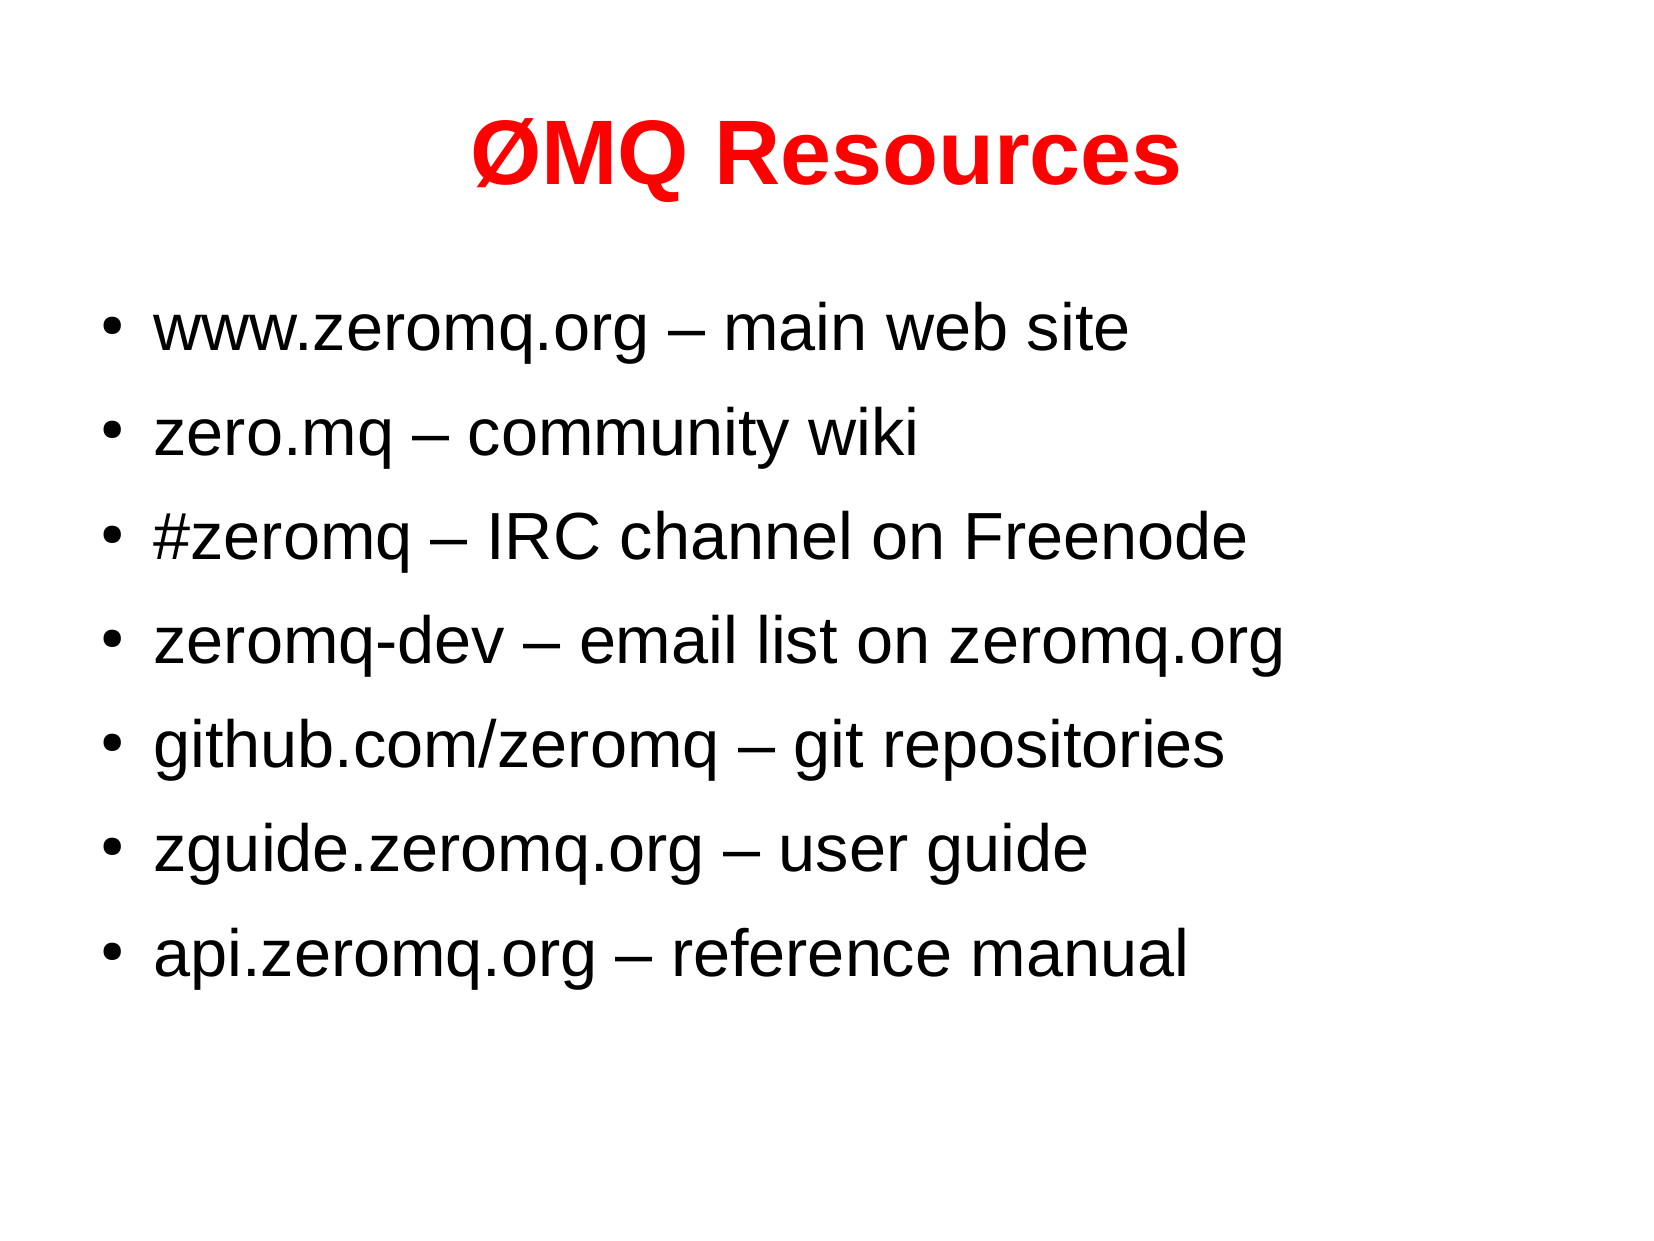

# ØMQ Resources
www.zeromq.org – main web site
zero.mq – community wiki
#zeromq – IRC channel on Freenode
zeromq-dev – email list on zeromq.org
github.com/zeromq – git repositories
zguide.zeromq.org – user guide
api.zeromq.org – reference manual